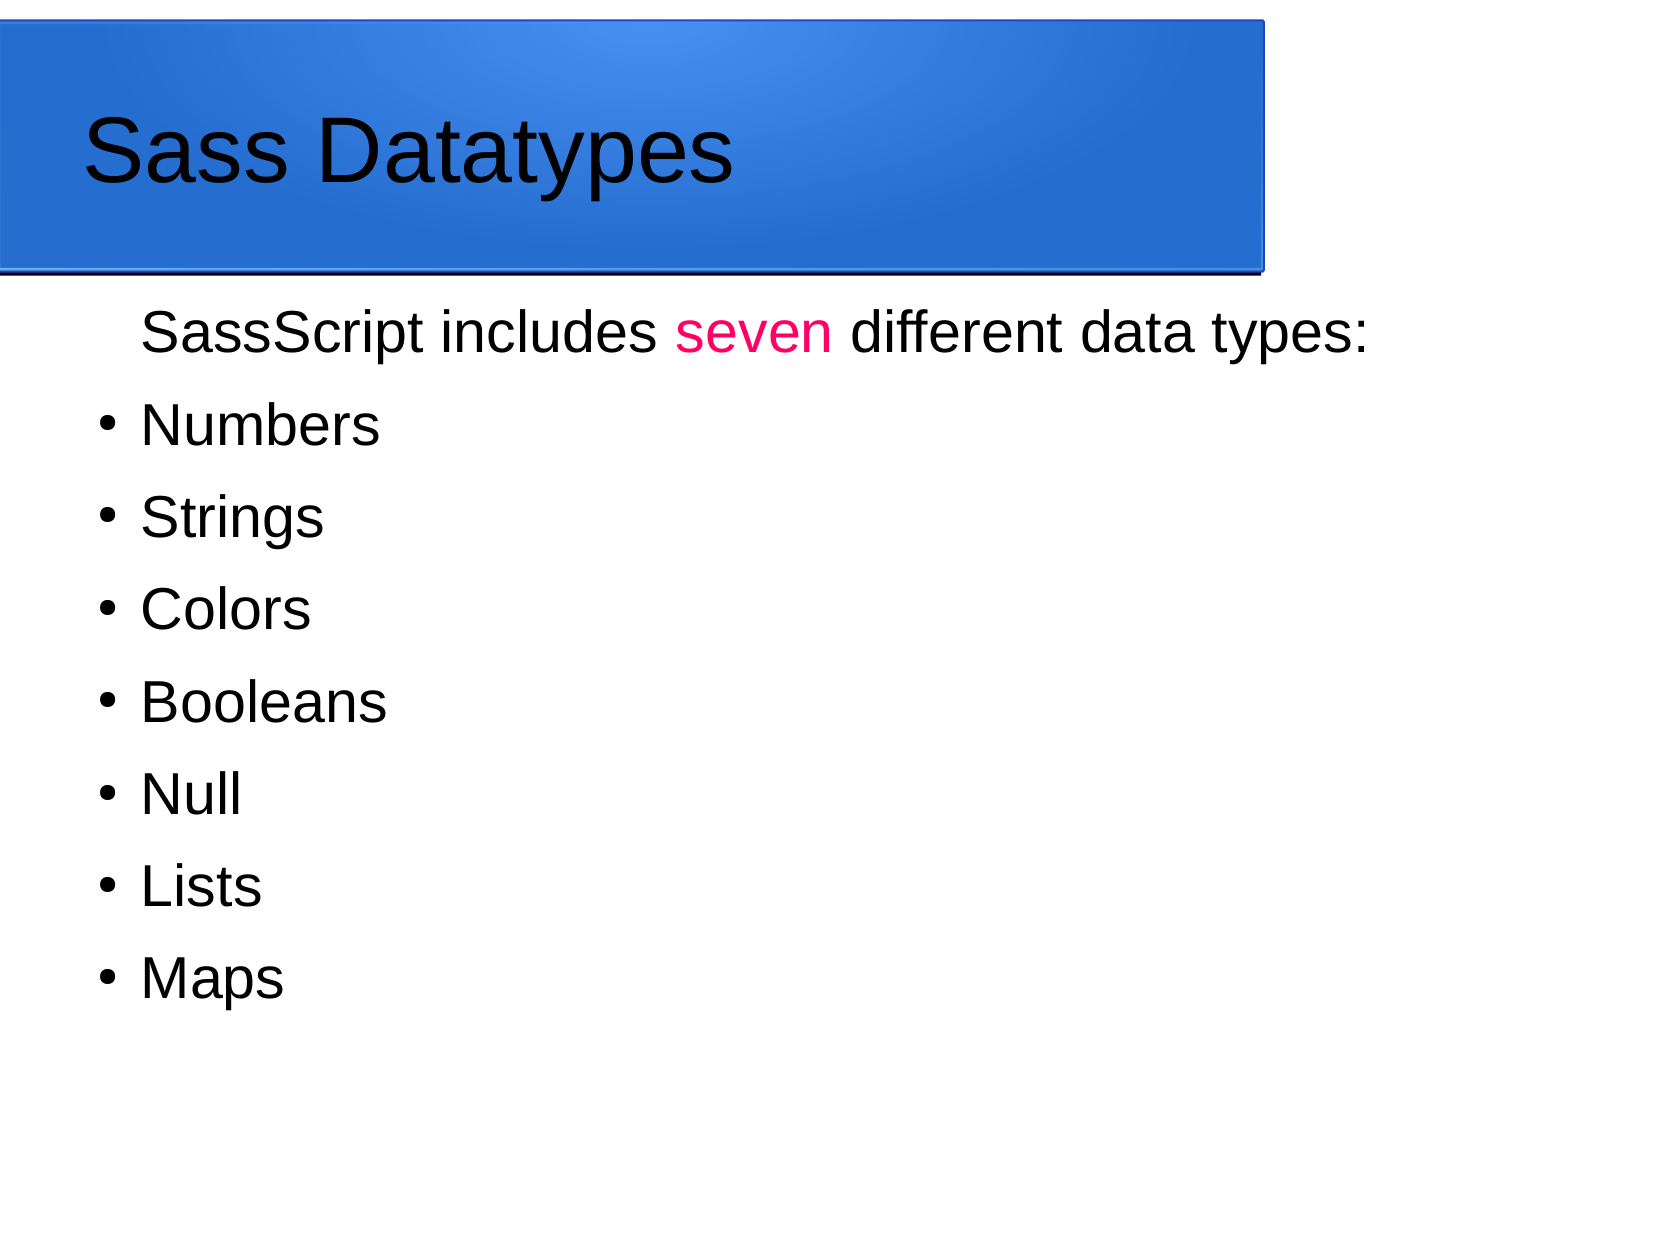

# Sass Datatypes
SassScript includes seven different data types:
Numbers
Strings
Colors
Booleans
Null
Lists
Maps